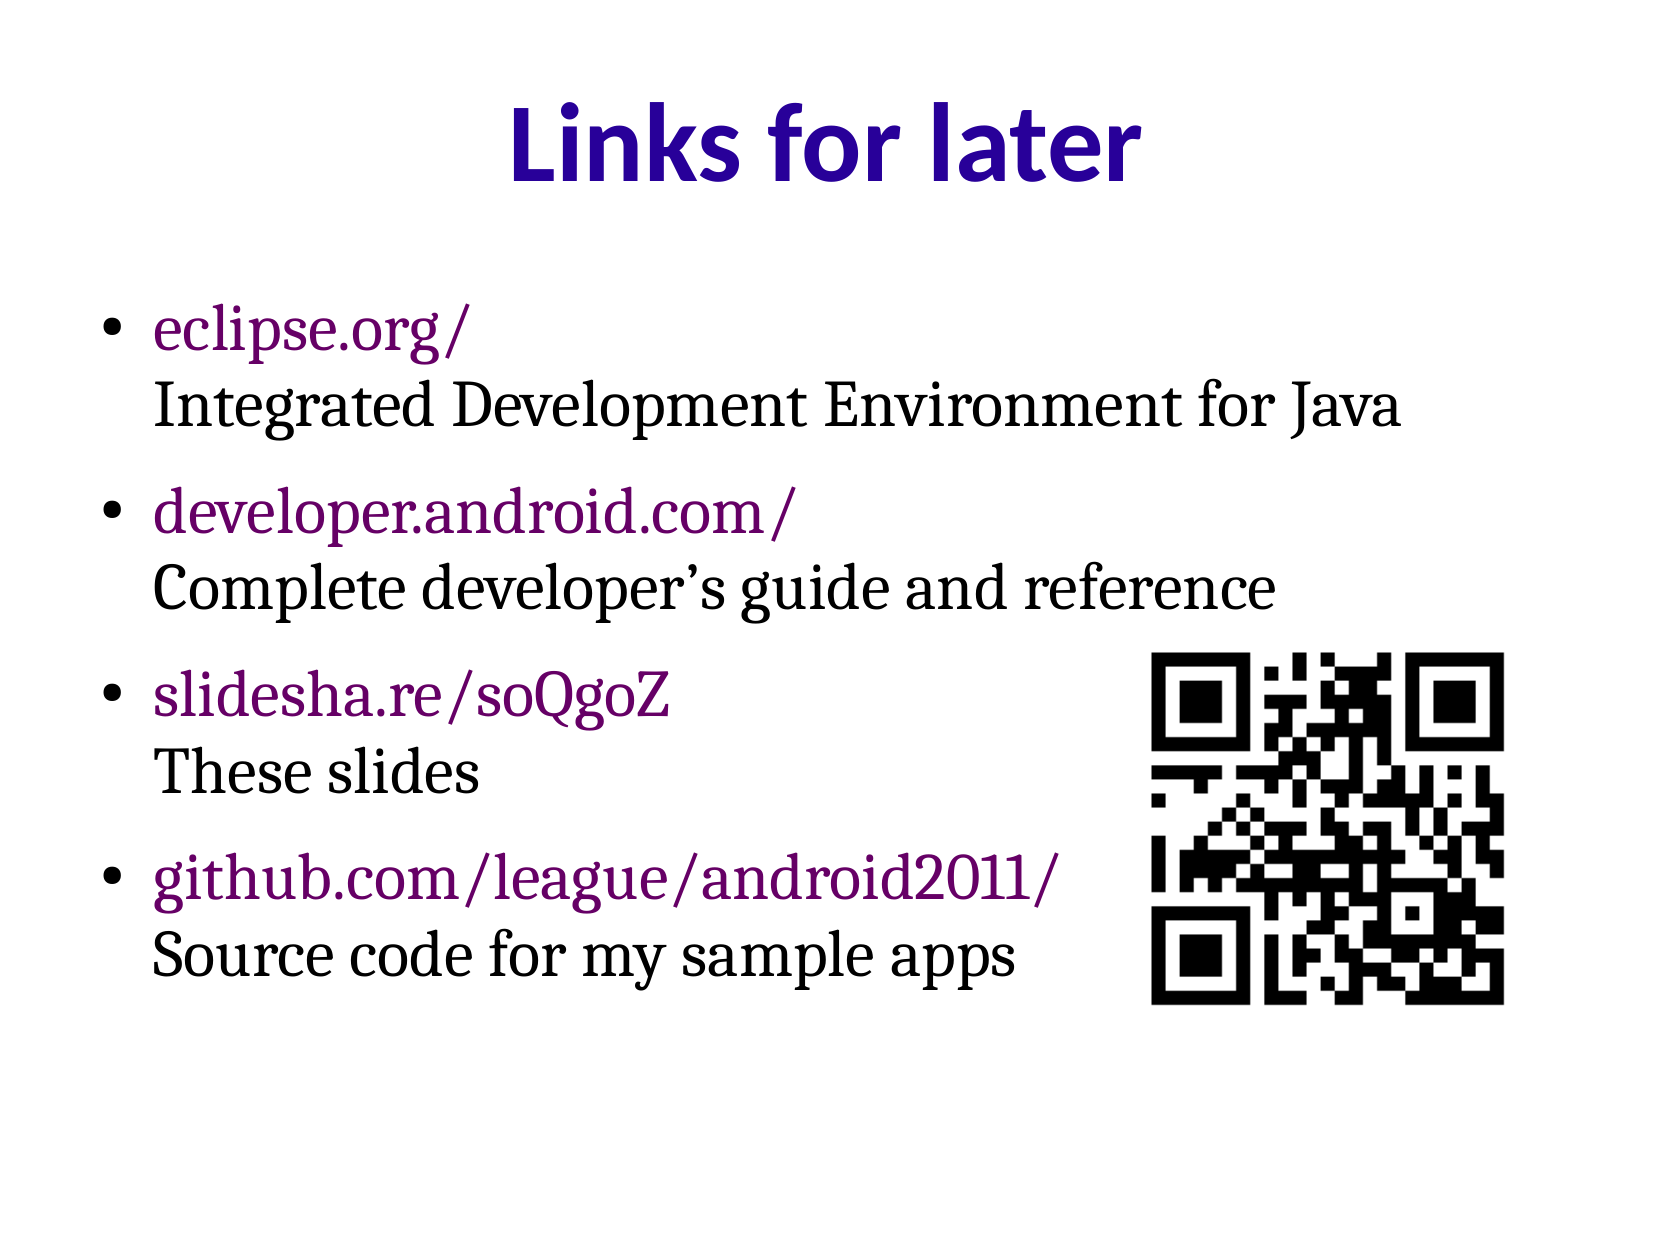

# Links for later
eclipse.org/
Integrated Development Environment for Java
developer.android.com/
Complete developer’s guide and reference
slidesha.re/soQgoZ
These slides
github.com/league/android2011/
Source code for my sample apps